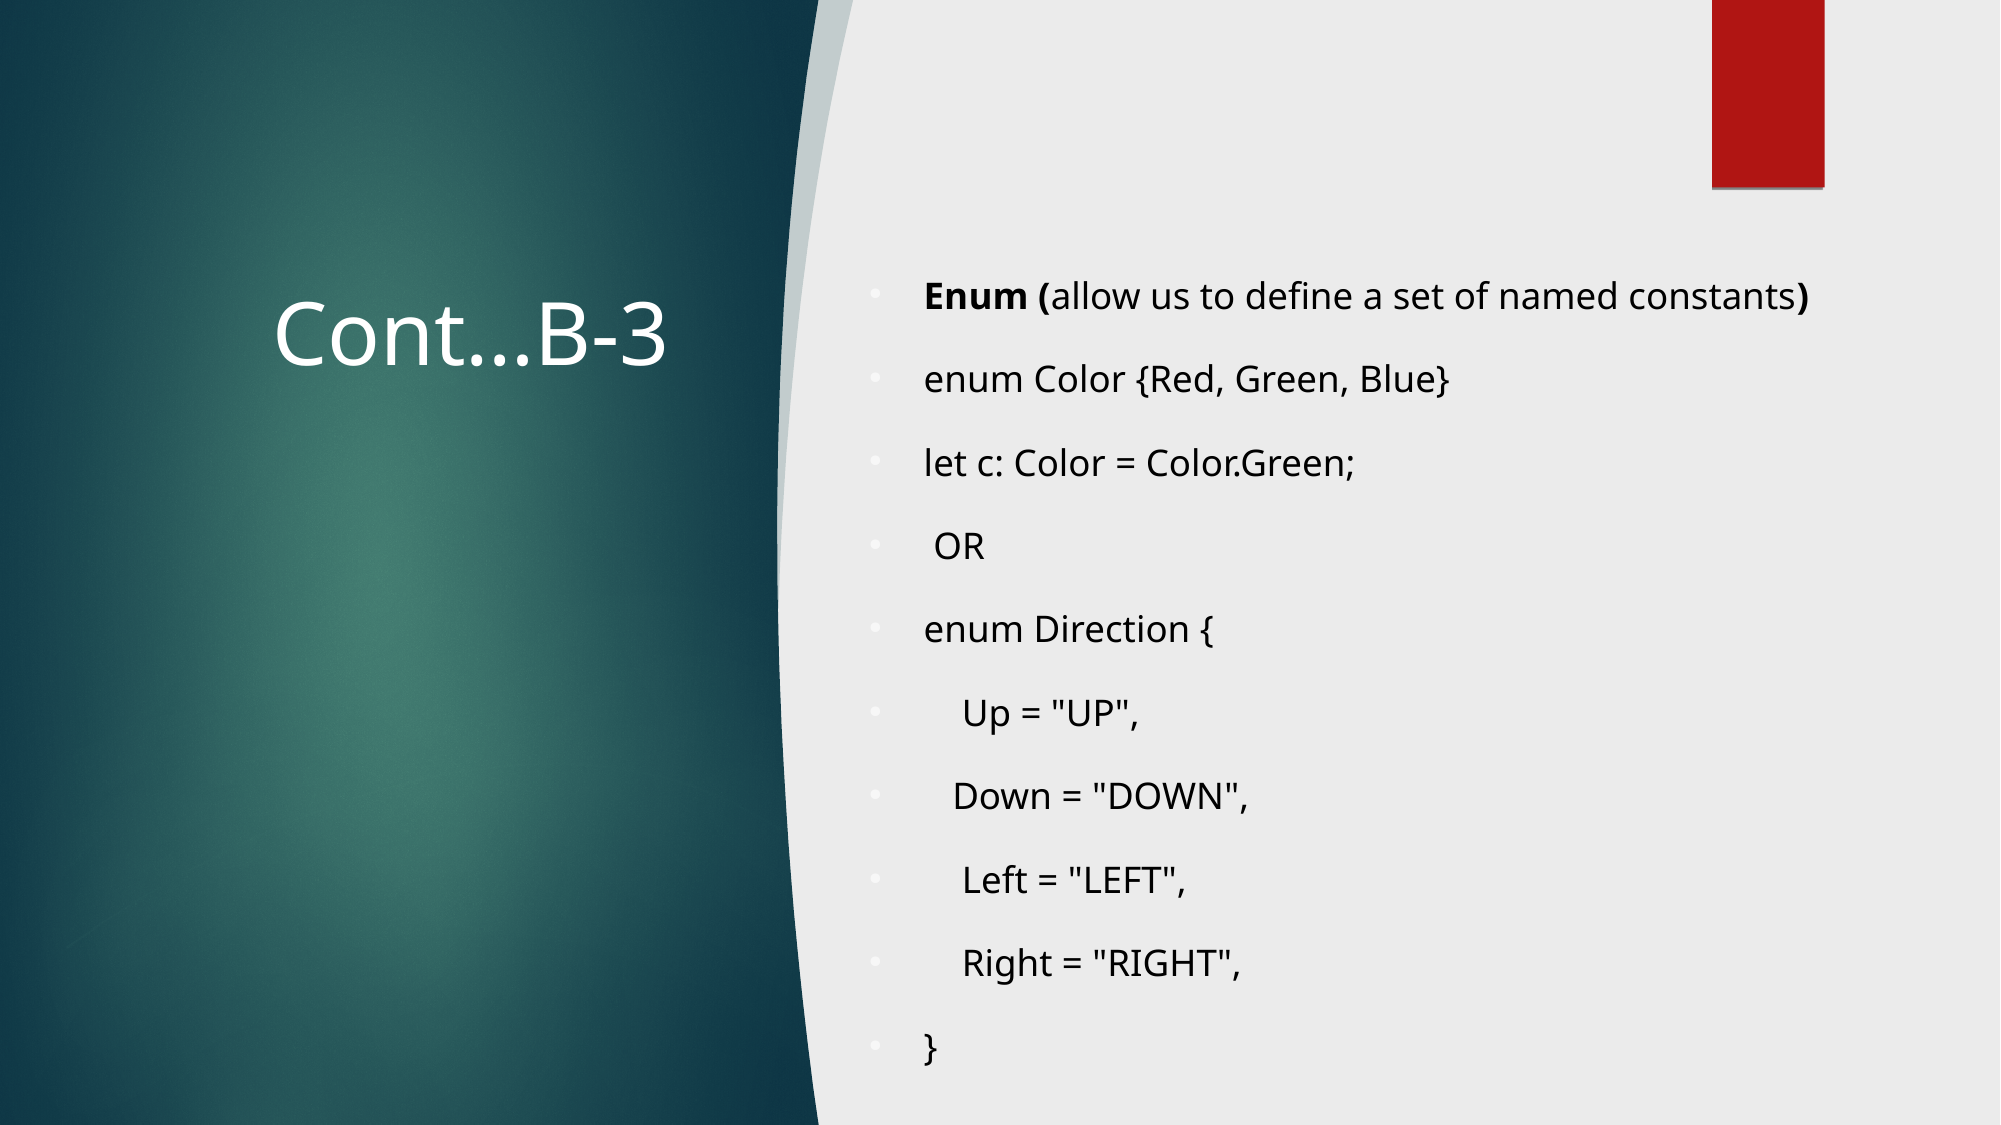

# Cont…B-3
Enum (allow us to define a set of named constants)
enum Color {Red, Green, Blue}
let c: Color = Color.Green;
 OR
enum Direction {
 Up = "UP",
 Down = "DOWN",
 Left = "LEFT",
 Right = "RIGHT",
}